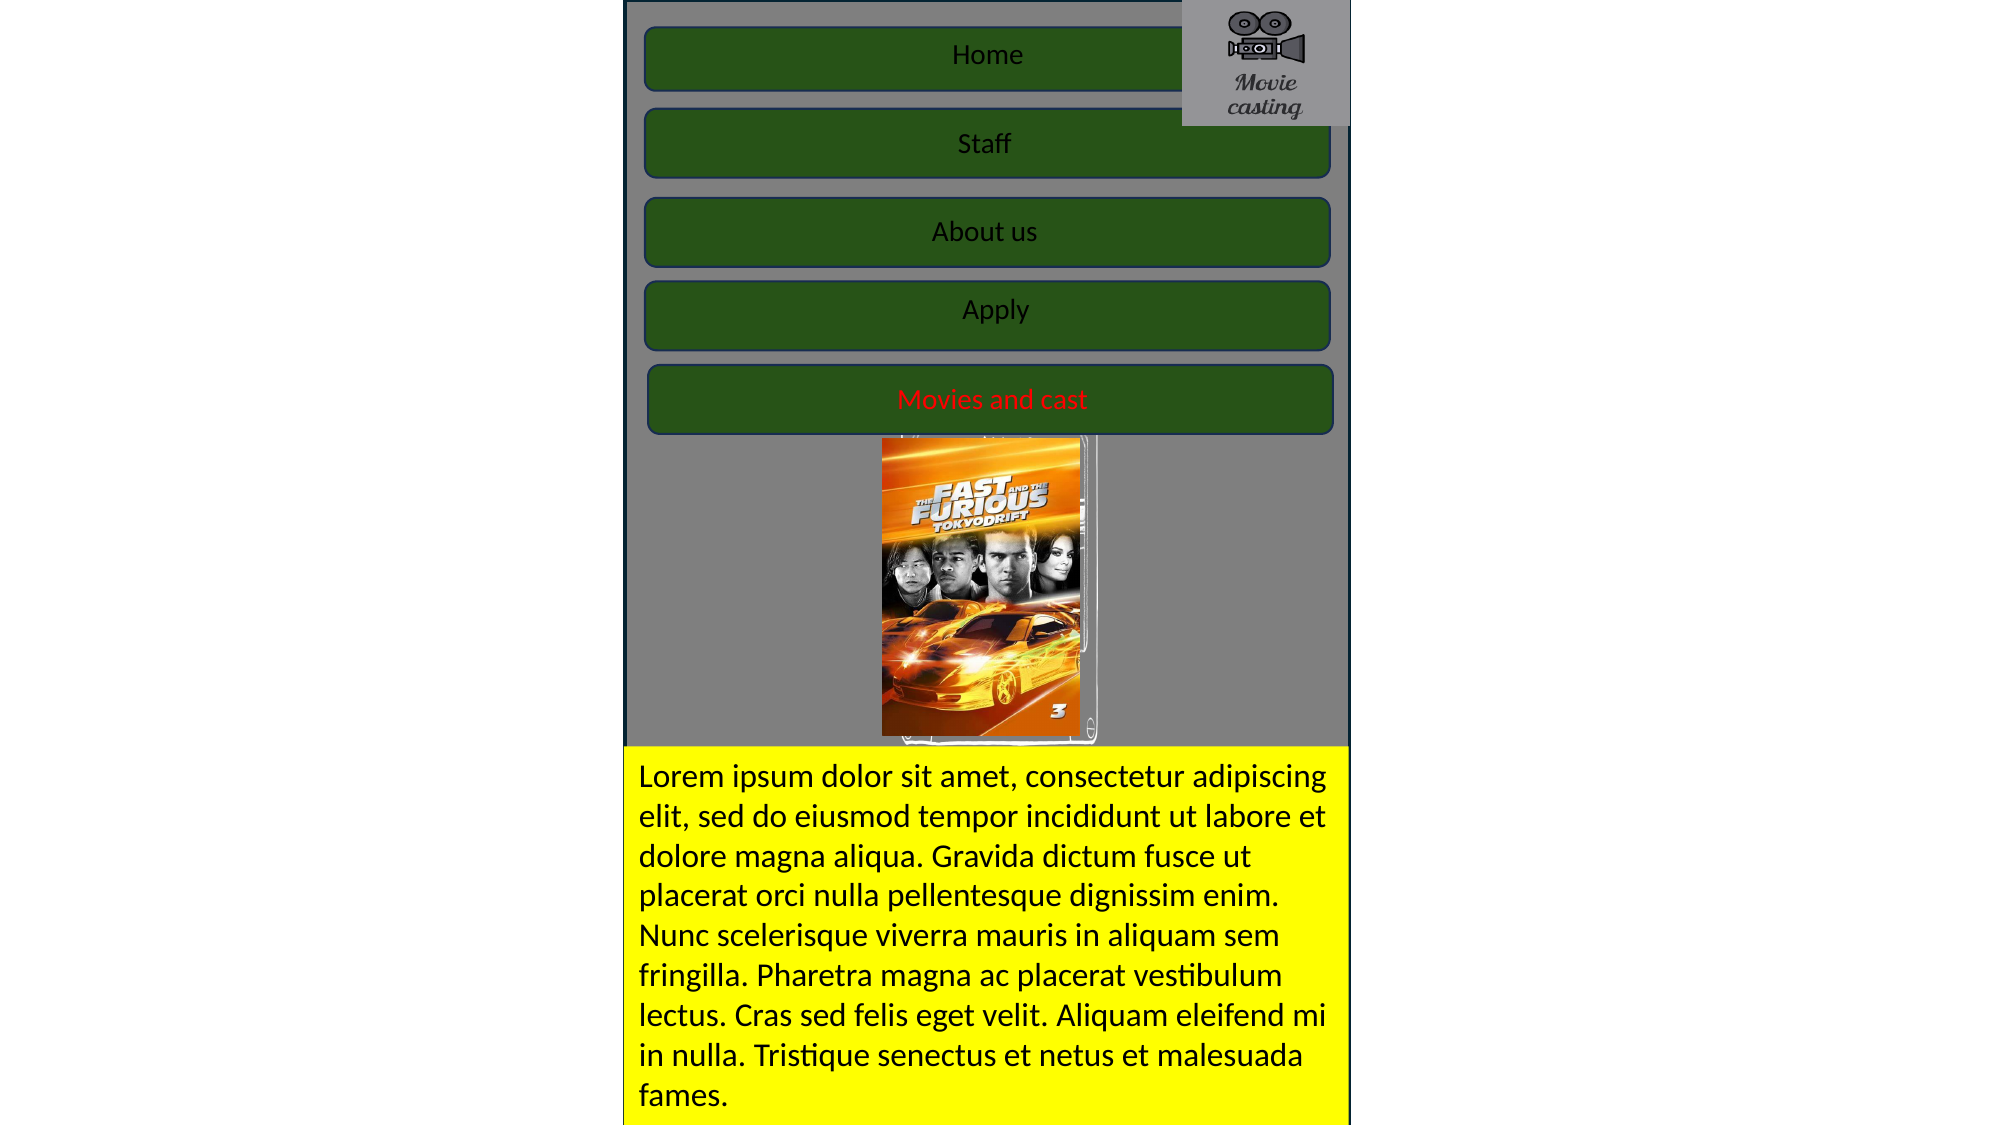

Home
Staff
About us
Apply
Movies and cast
Lorem ipsum dolor sit amet, consectetur adipiscing elit, sed do eiusmod tempor incididunt ut labore et dolore magna aliqua. Gravida dictum fusce ut placerat orci nulla pellentesque dignissim enim. Nunc scelerisque viverra mauris in aliquam sem fringilla. Pharetra magna ac placerat vestibulum lectus. Cras sed felis eget velit. Aliquam eleifend mi in nulla. Tristique senectus et netus et malesuada fames.